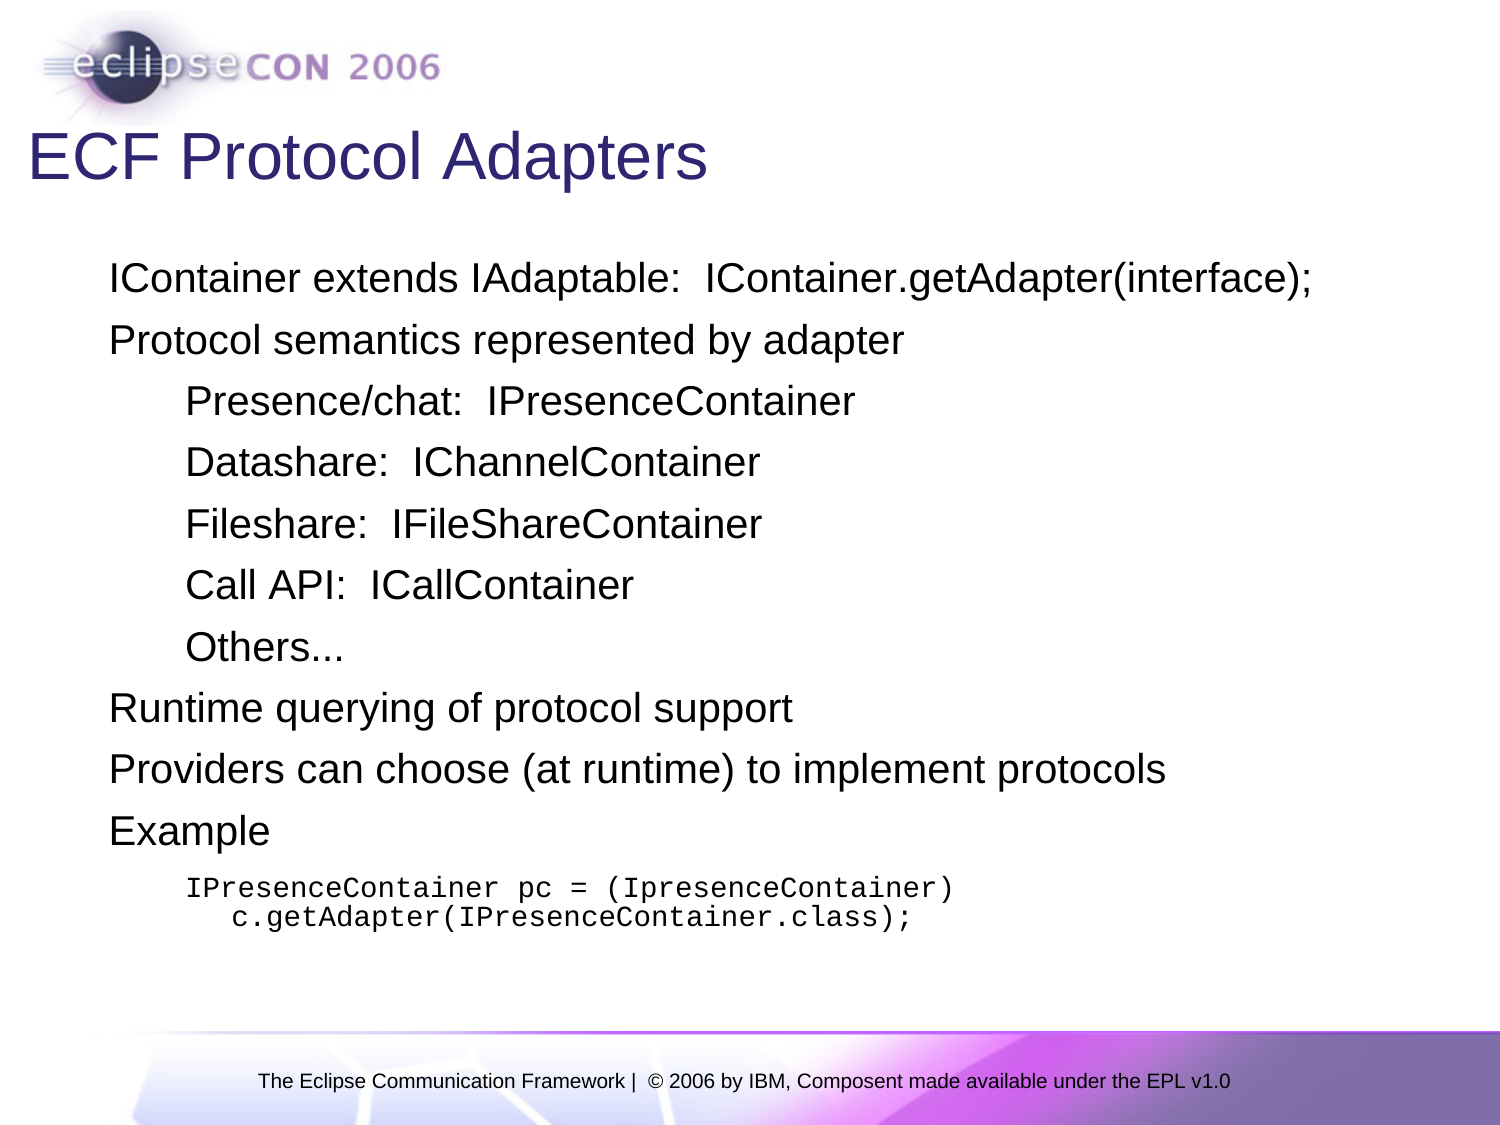

# ECF Protocol Adapters
IContainer extends IAdaptable: IContainer.getAdapter(interface);
Protocol semantics represented by adapter
Presence/chat: IPresenceContainer
Datashare: IChannelContainer
Fileshare: IFileShareContainer
Call API: ICallContainer
Others...
Runtime querying of protocol support
Providers can choose (at runtime) to implement protocols
Example
IPresenceContainer pc = (IpresenceContainer) c.getAdapter(IPresenceContainer.class);